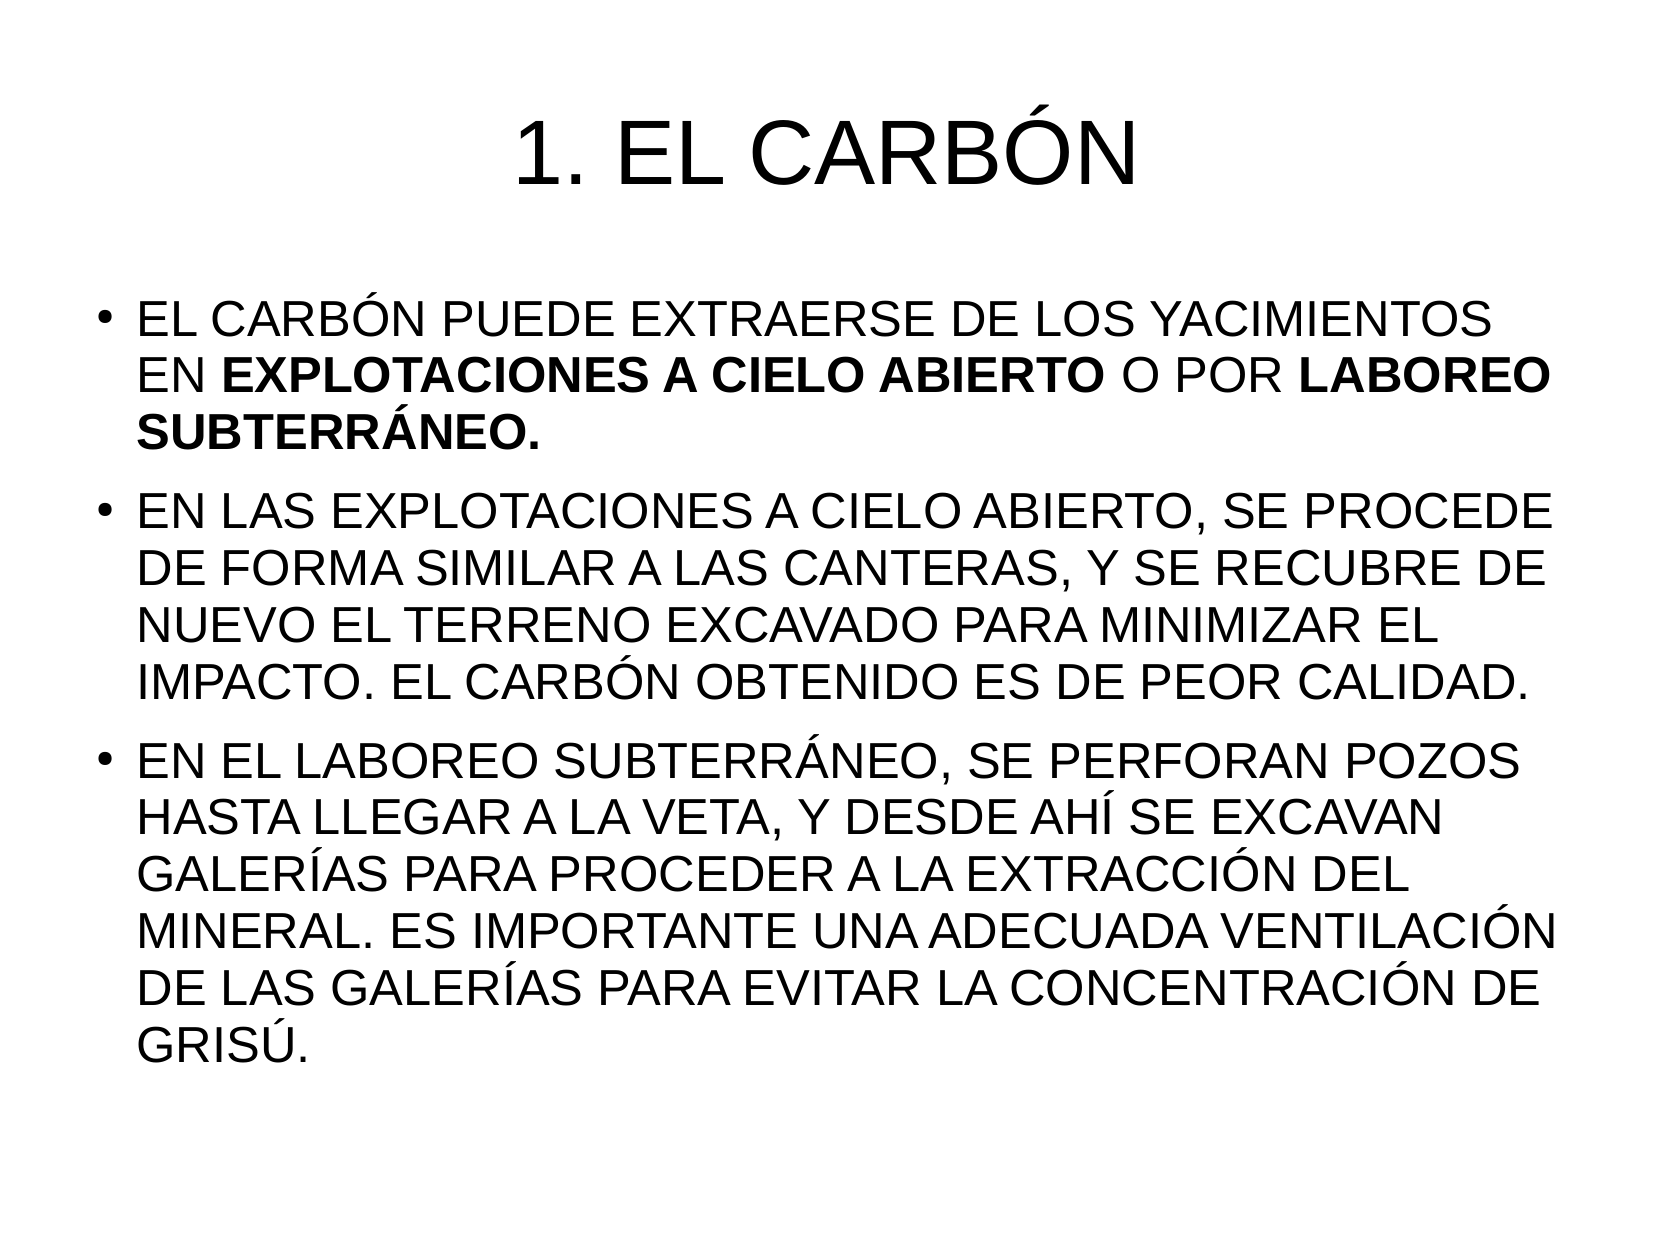

# 1. EL CARBÓN
EL CARBÓN PUEDE EXTRAERSE DE LOS YACIMIENTOS EN EXPLOTACIONES A CIELO ABIERTO O POR LABOREO SUBTERRÁNEO.
EN LAS EXPLOTACIONES A CIELO ABIERTO, SE PROCEDE DE FORMA SIMILAR A LAS CANTERAS, Y SE RECUBRE DE NUEVO EL TERRENO EXCAVADO PARA MINIMIZAR EL IMPACTO. EL CARBÓN OBTENIDO ES DE PEOR CALIDAD.
EN EL LABOREO SUBTERRÁNEO, SE PERFORAN POZOS HASTA LLEGAR A LA VETA, Y DESDE AHÍ SE EXCAVAN GALERÍAS PARA PROCEDER A LA EXTRACCIÓN DEL MINERAL. ES IMPORTANTE UNA ADECUADA VENTILACIÓN DE LAS GALERÍAS PARA EVITAR LA CONCENTRACIÓN DE GRISÚ.